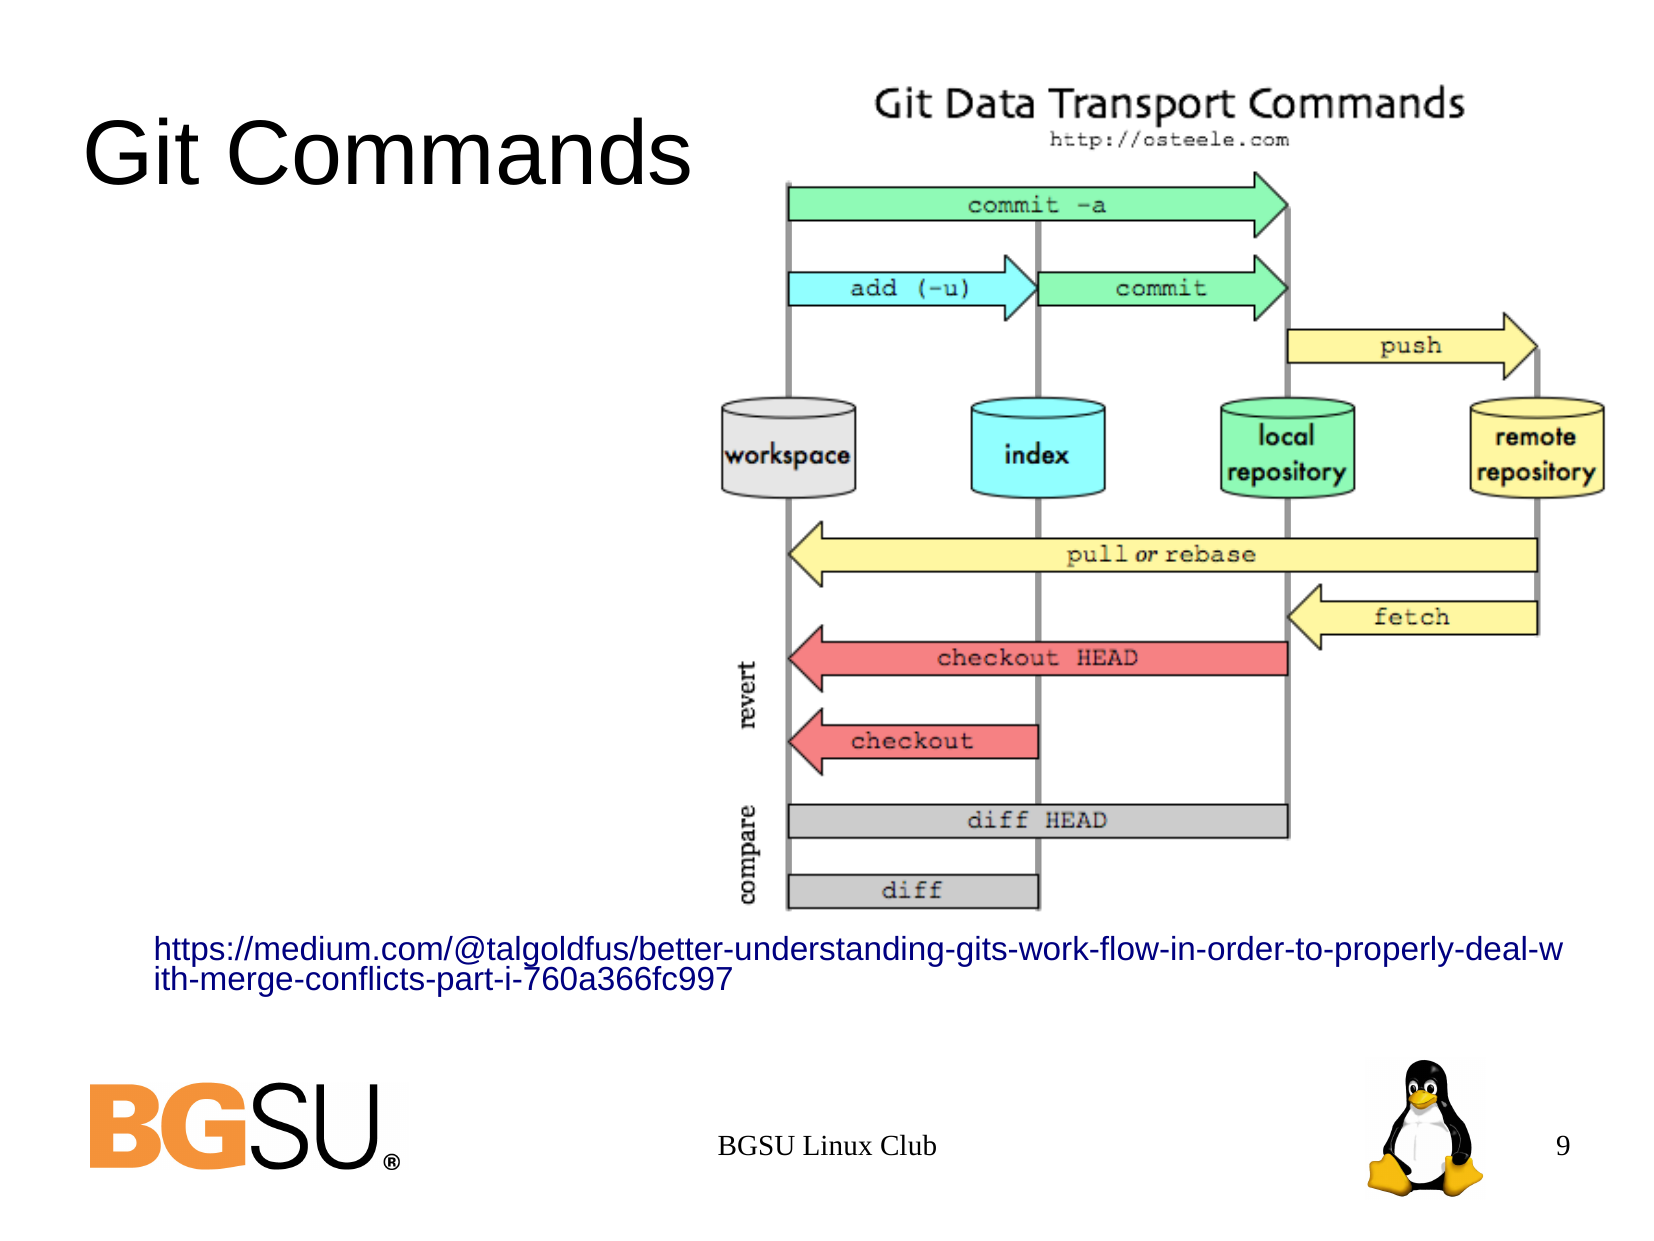

# Git Commands
https://medium.com/@talgoldfus/better-understanding-gits-work-flow-in-order-to-properly-deal-with-merge-conflicts-part-i-760a366fc997
BGSU Linux Club
9